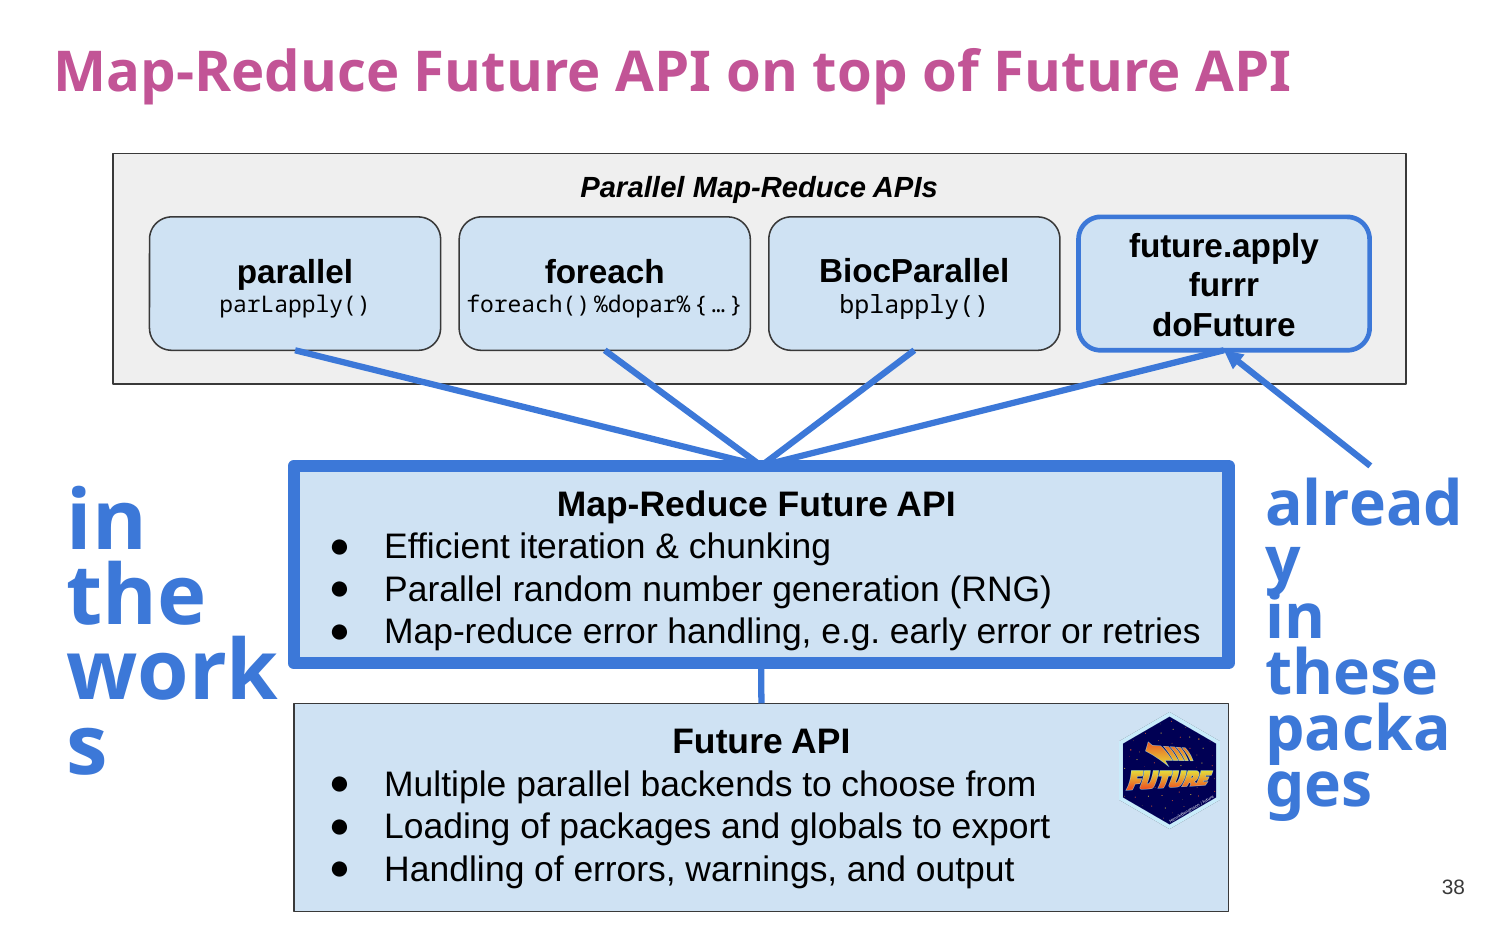

# Map-Reduce Future API on top of Future API
Parallel Map-Reduce APIs
parallel
parLapply()
foreach
foreach() %dopar% { … }
BiocParallel
bplapply()
future.apply
furrr
doFuture
Map-Reduce Future API
Efficient iteration & chunking
Parallel random number generation (RNG)
Map-reduce error handling, e.g. early error or retries
already
in these packages
in the
works
Future API
Multiple parallel backends to choose from
Loading of packages and globals to export
Handling of errors, warnings, and output